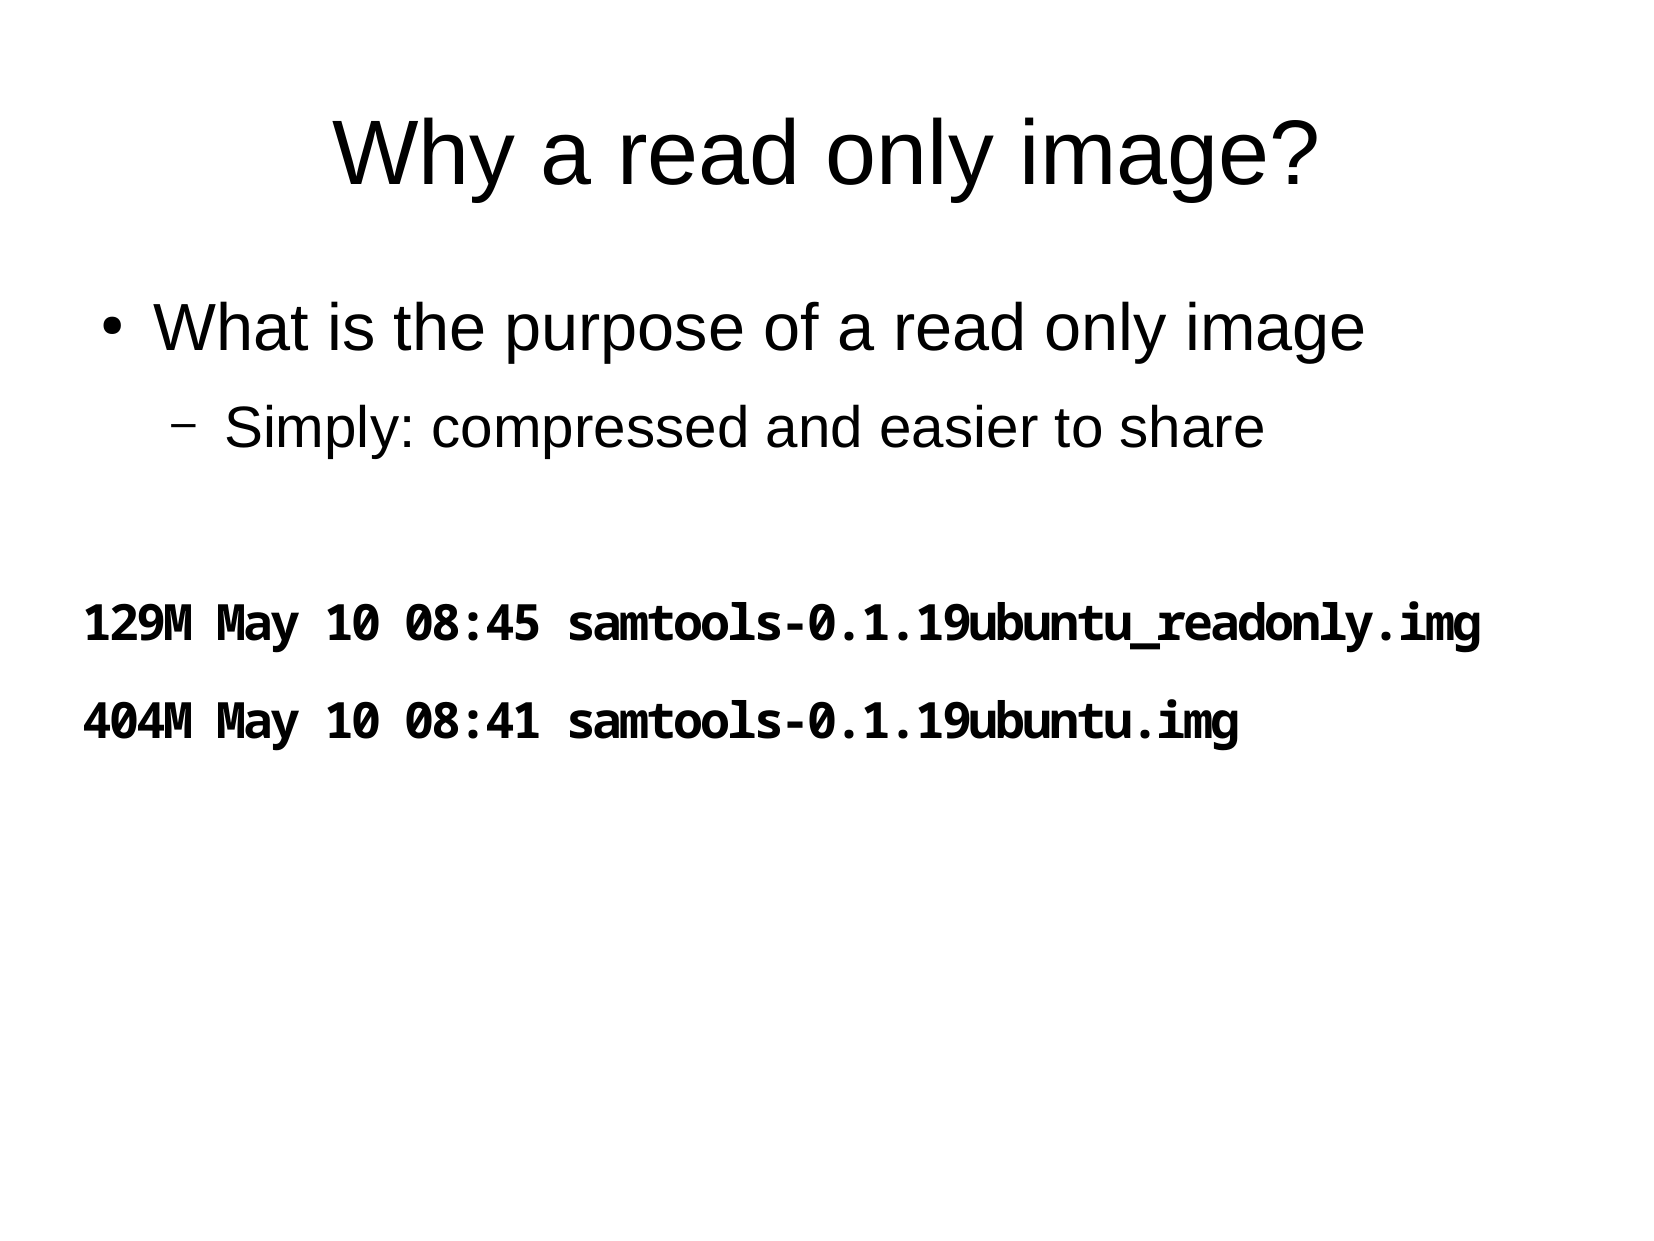

# Why a read only image?
What is the purpose of a read only image
Simply: compressed and easier to share
129M May 10 08:45 samtools-0.1.19ubuntu_readonly.img
404M May 10 08:41 samtools-0.1.19ubuntu.img